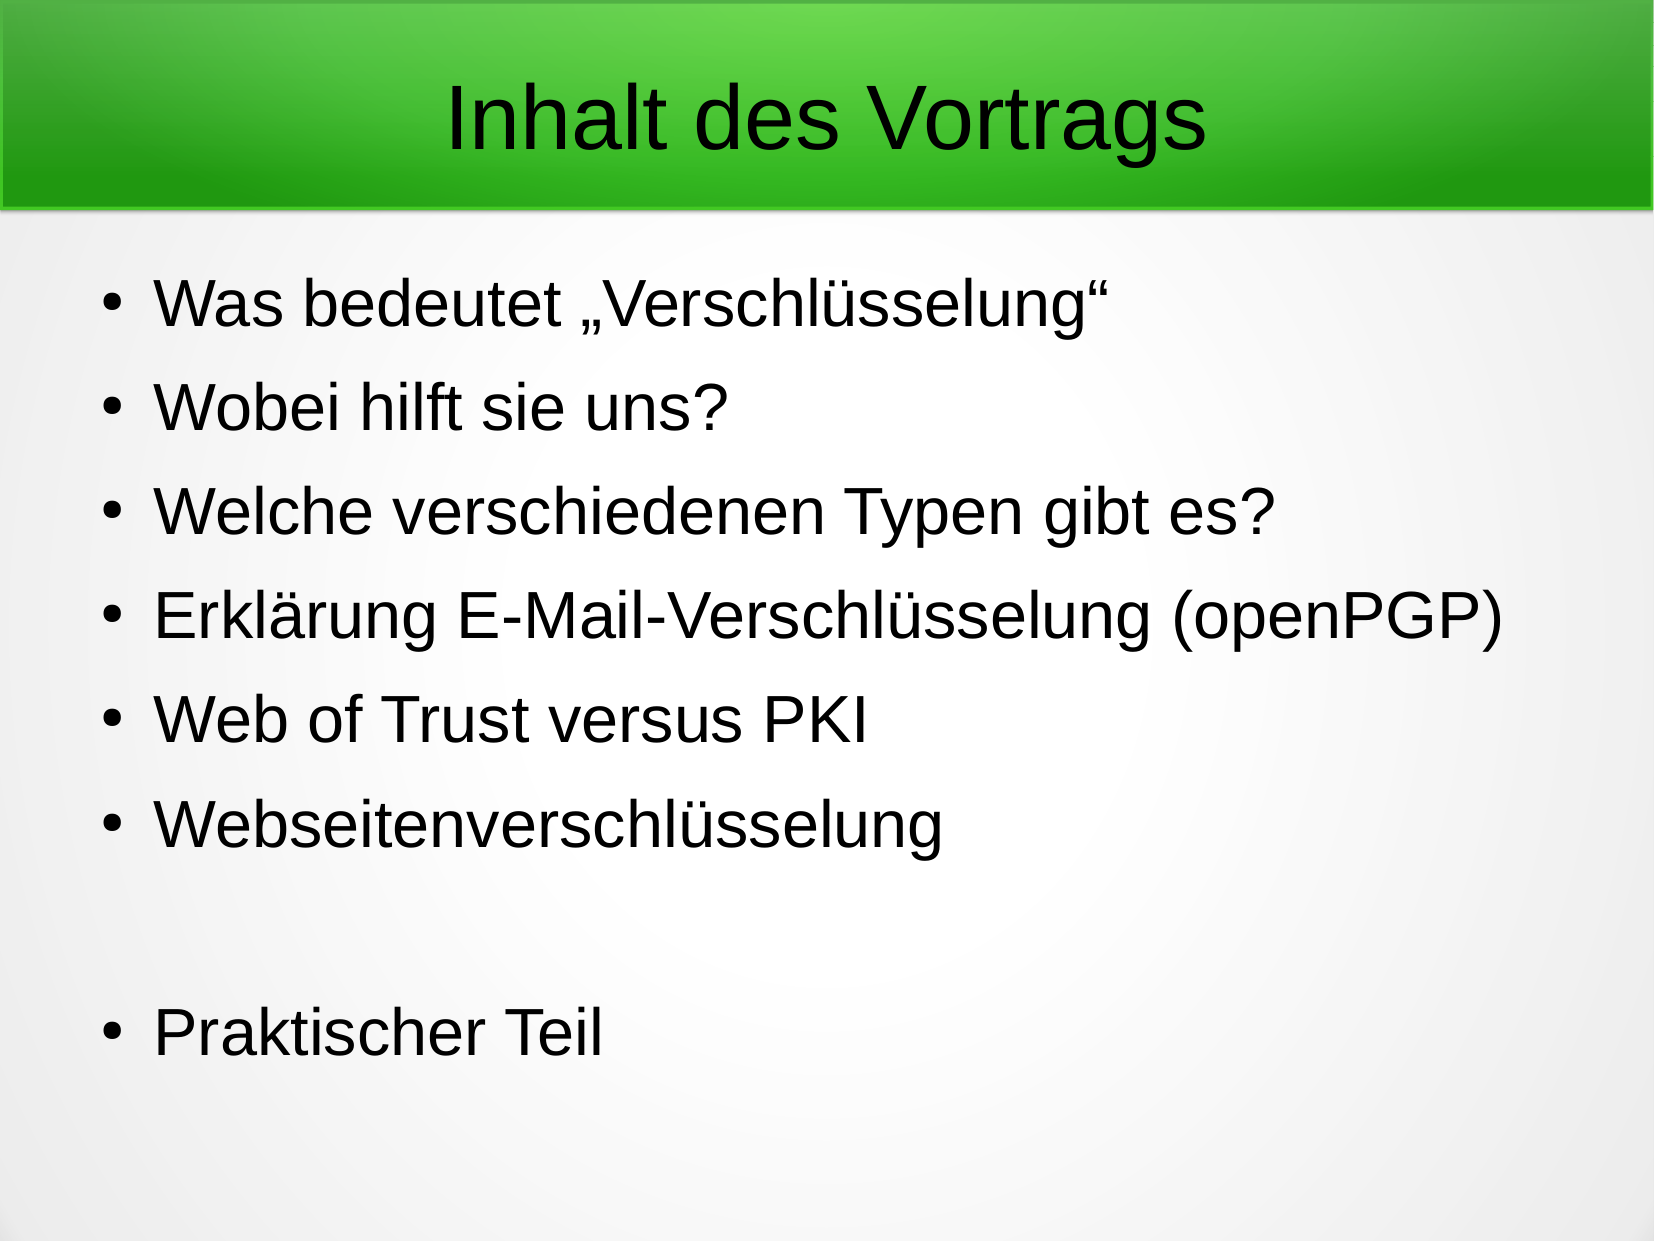

# Inhalt des Vortrags
Was bedeutet „Verschlüsselung“
Wobei hilft sie uns?
Welche verschiedenen Typen gibt es?
Erklärung E-Mail-Verschlüsselung (openPGP)
Web of Trust versus PKI
Webseitenverschlüsselung
Praktischer Teil